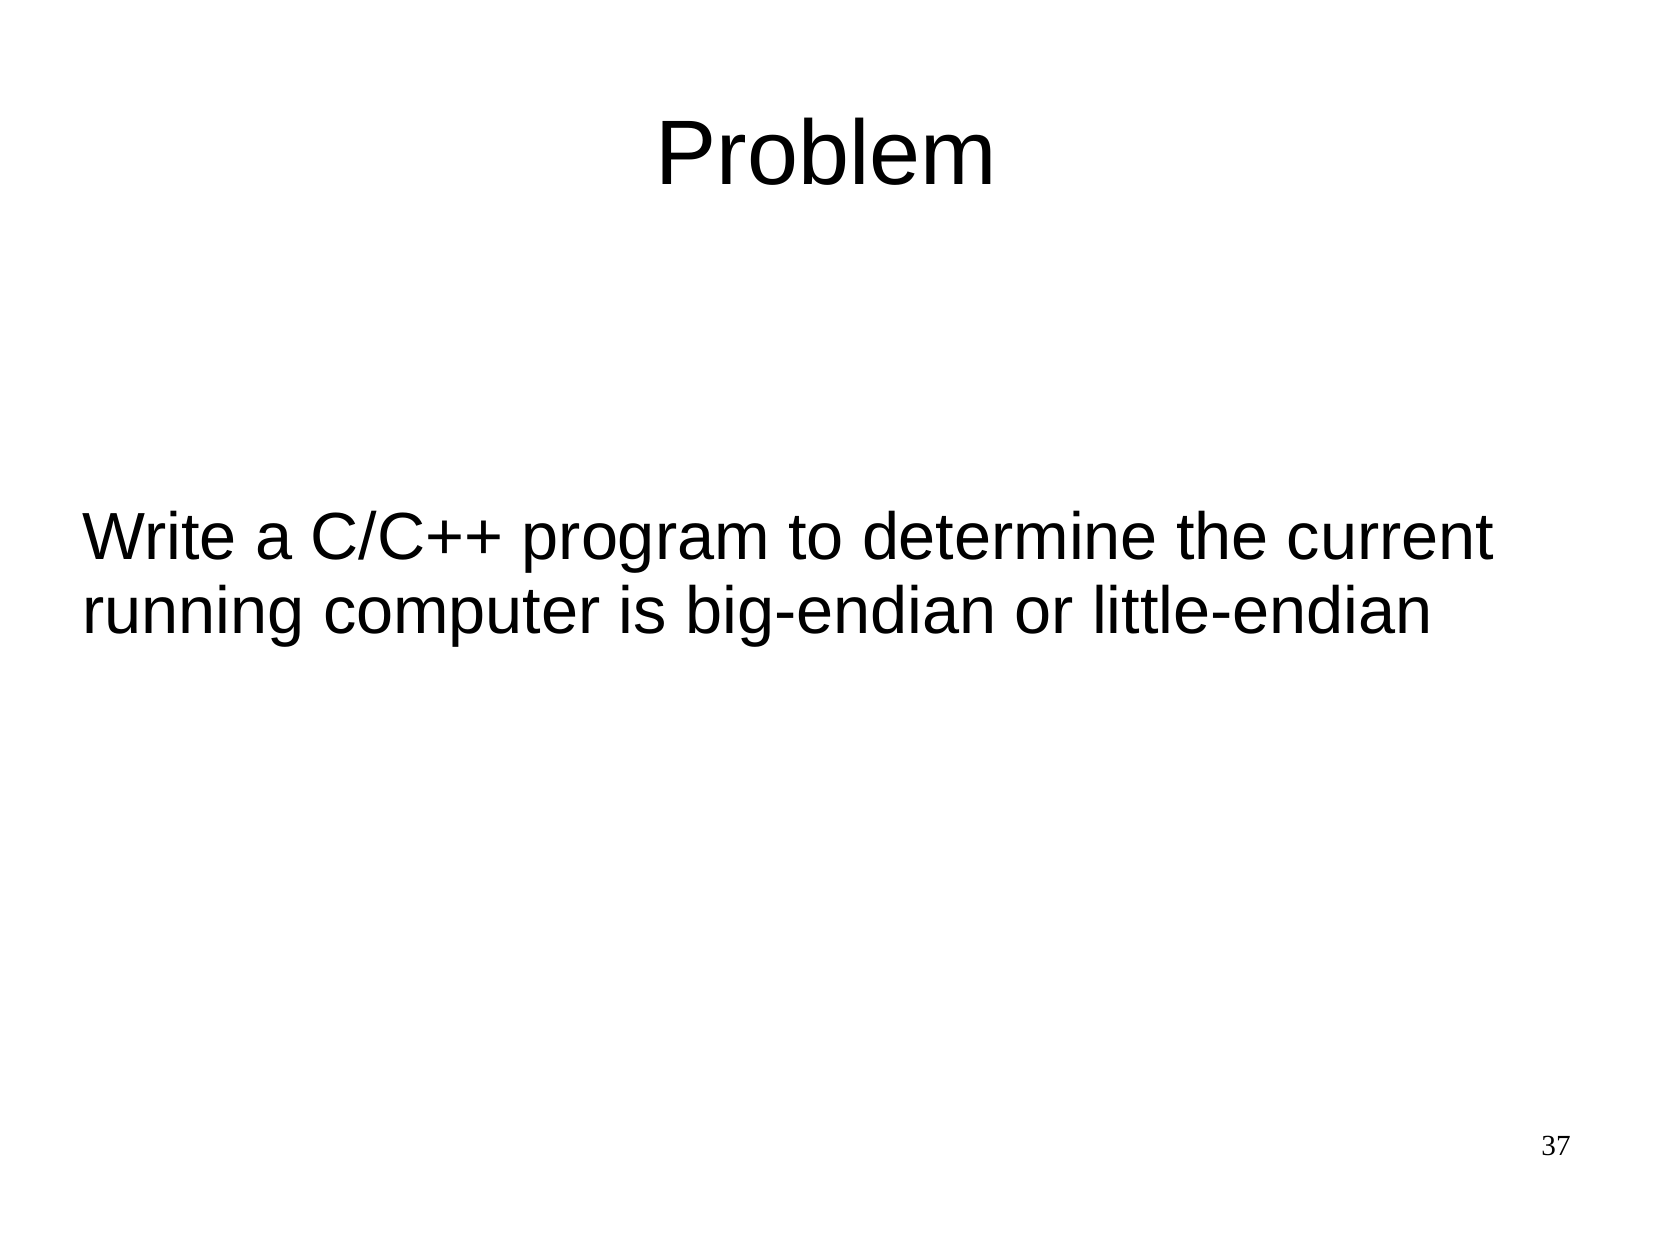

# Problem
Write a C/C++ program to determine the current running computer is big-endian or little-endian
37